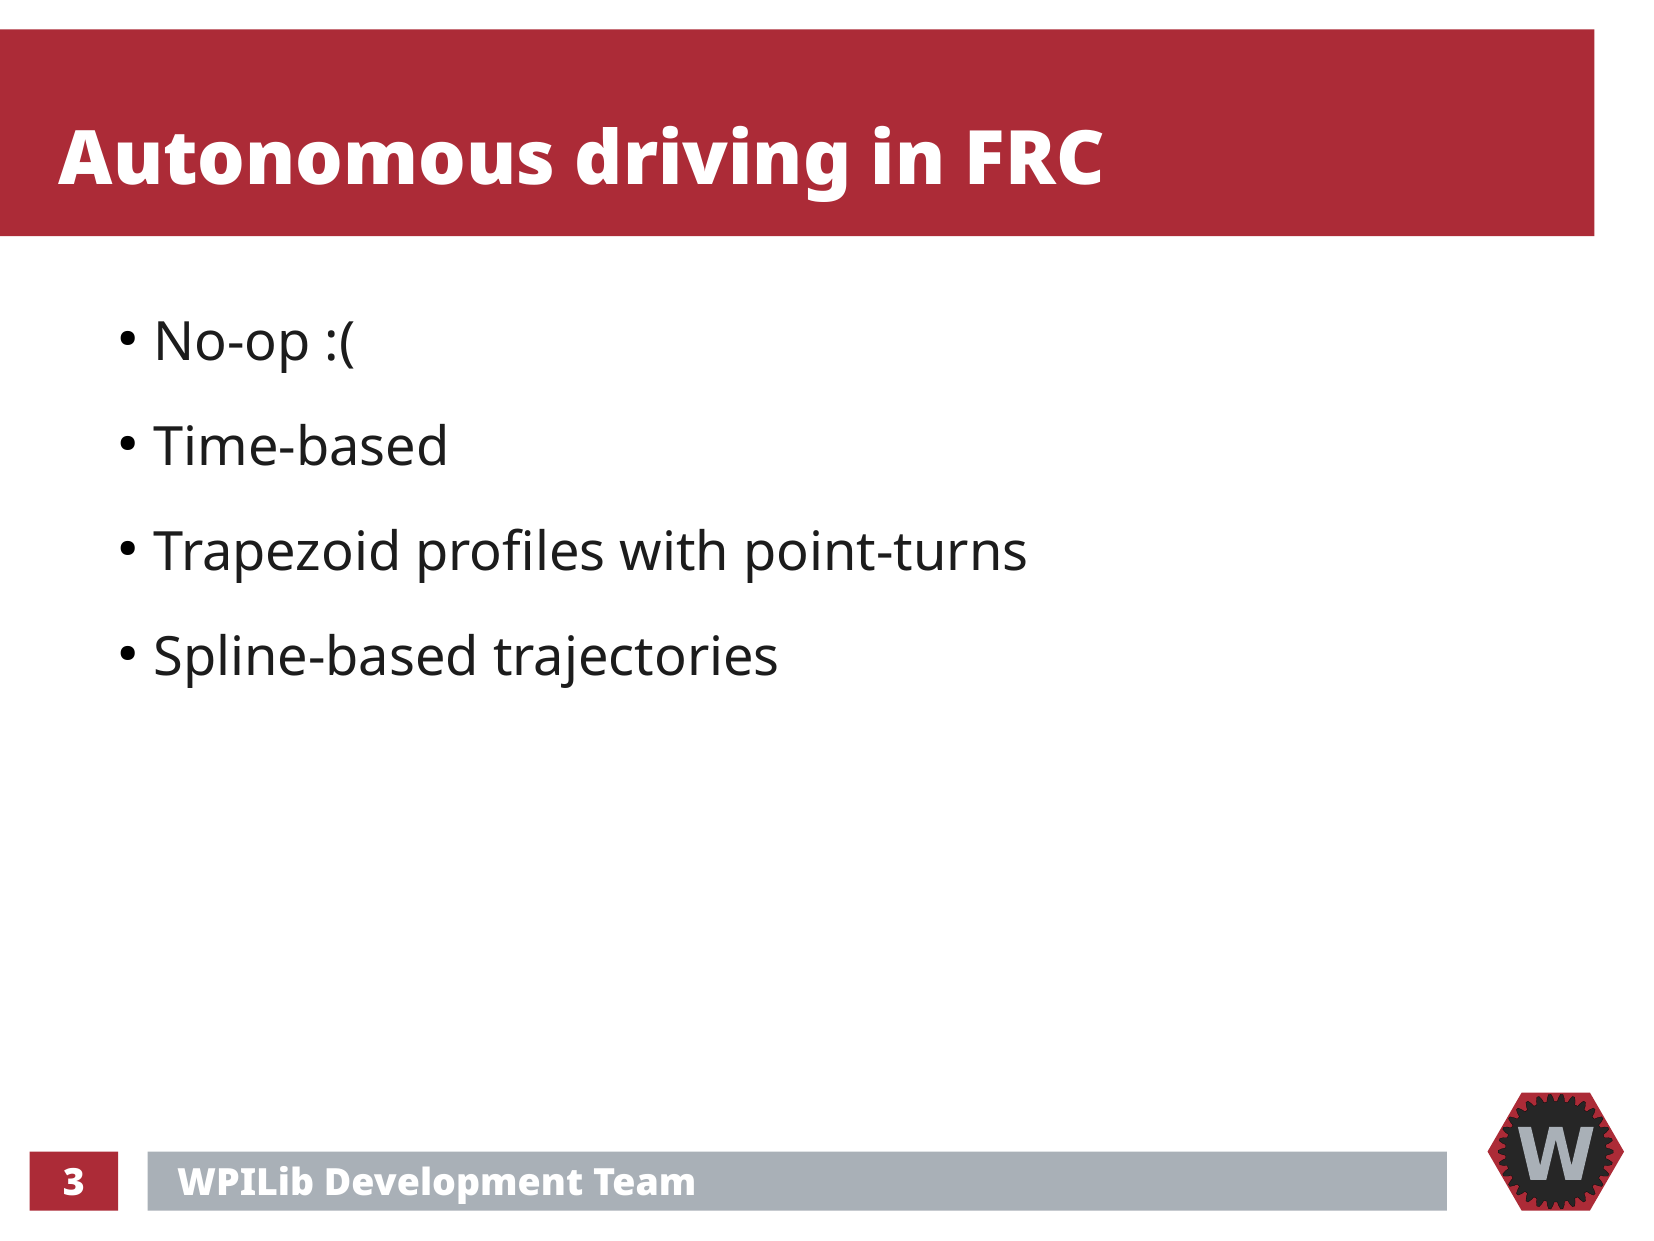

# Autonomous driving in FRC
No-op :(
Time-based
Trapezoid profiles with point-turns
Spline-based trajectories